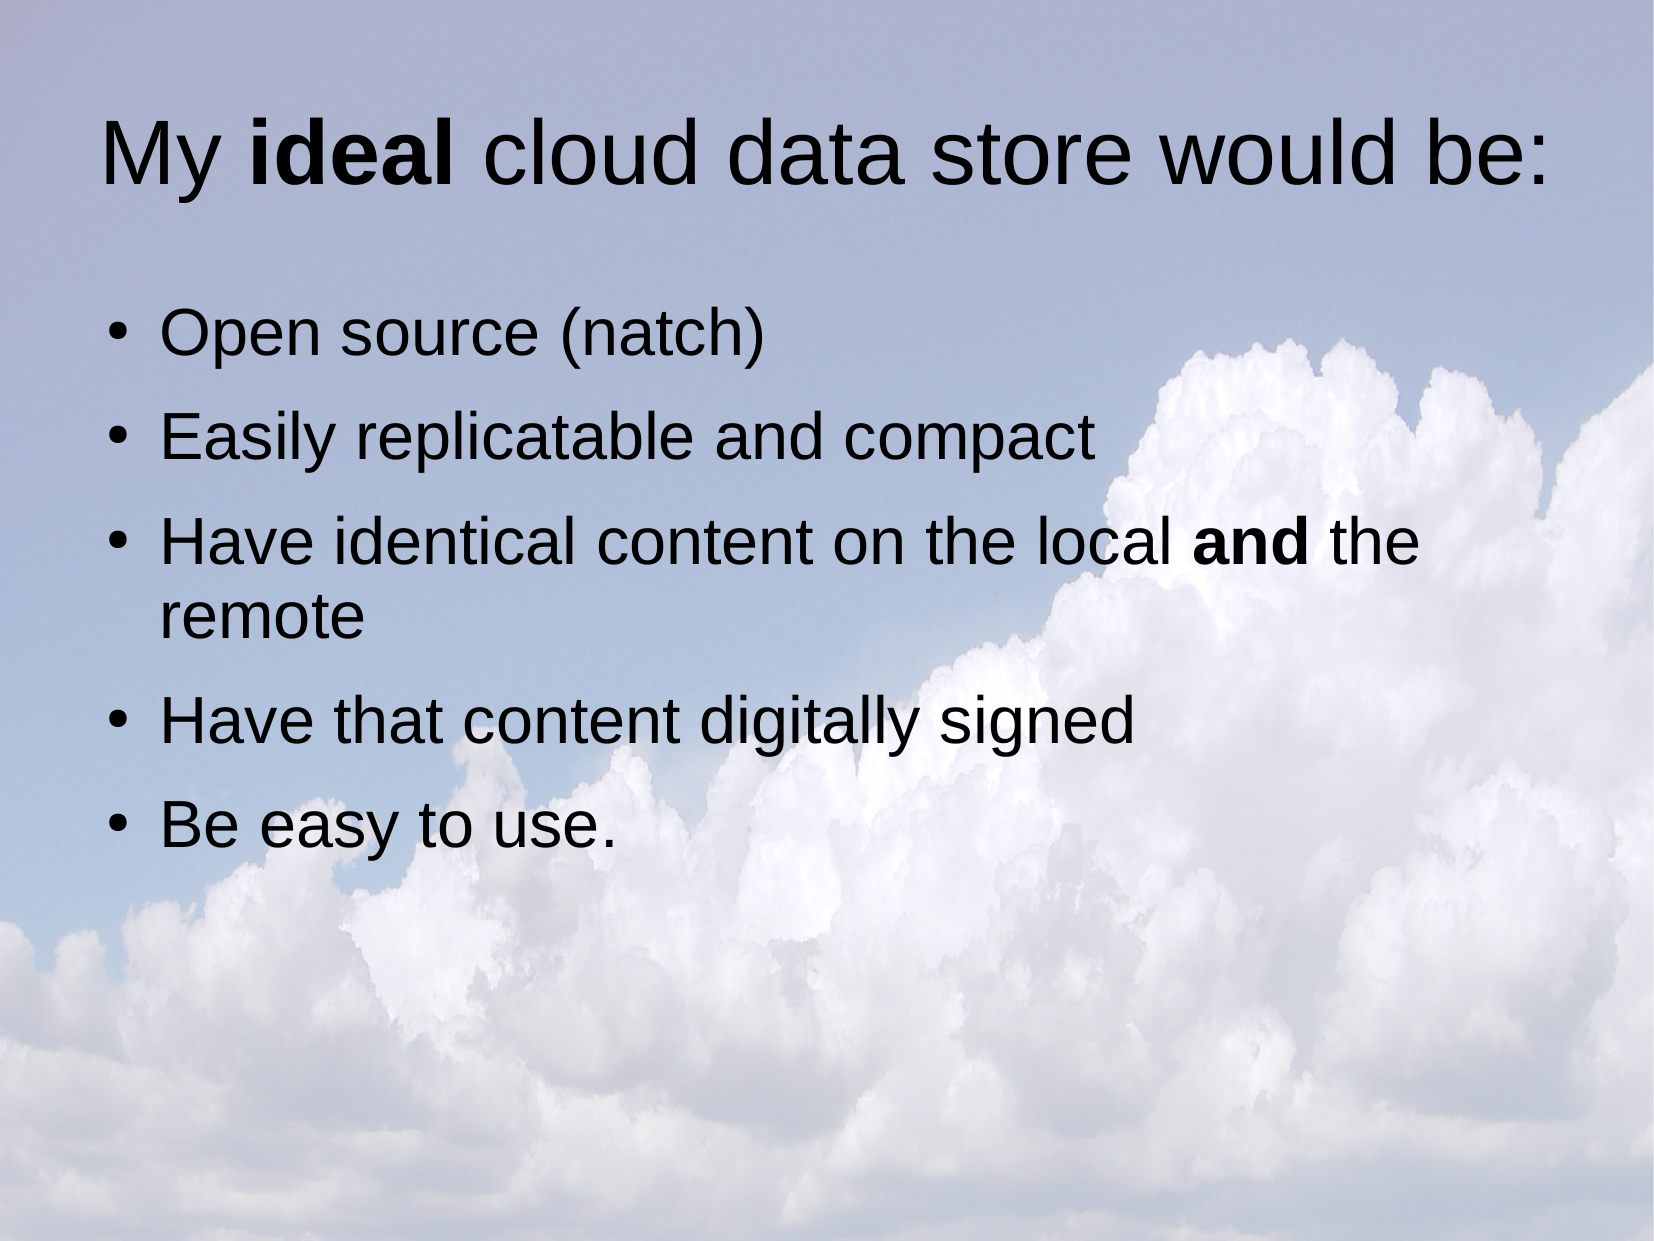

# My ideal cloud data store would be:
Open source (natch)
Easily replicatable and compact
Have identical content on the local and the remote
Have that content digitally signed
Be easy to use.